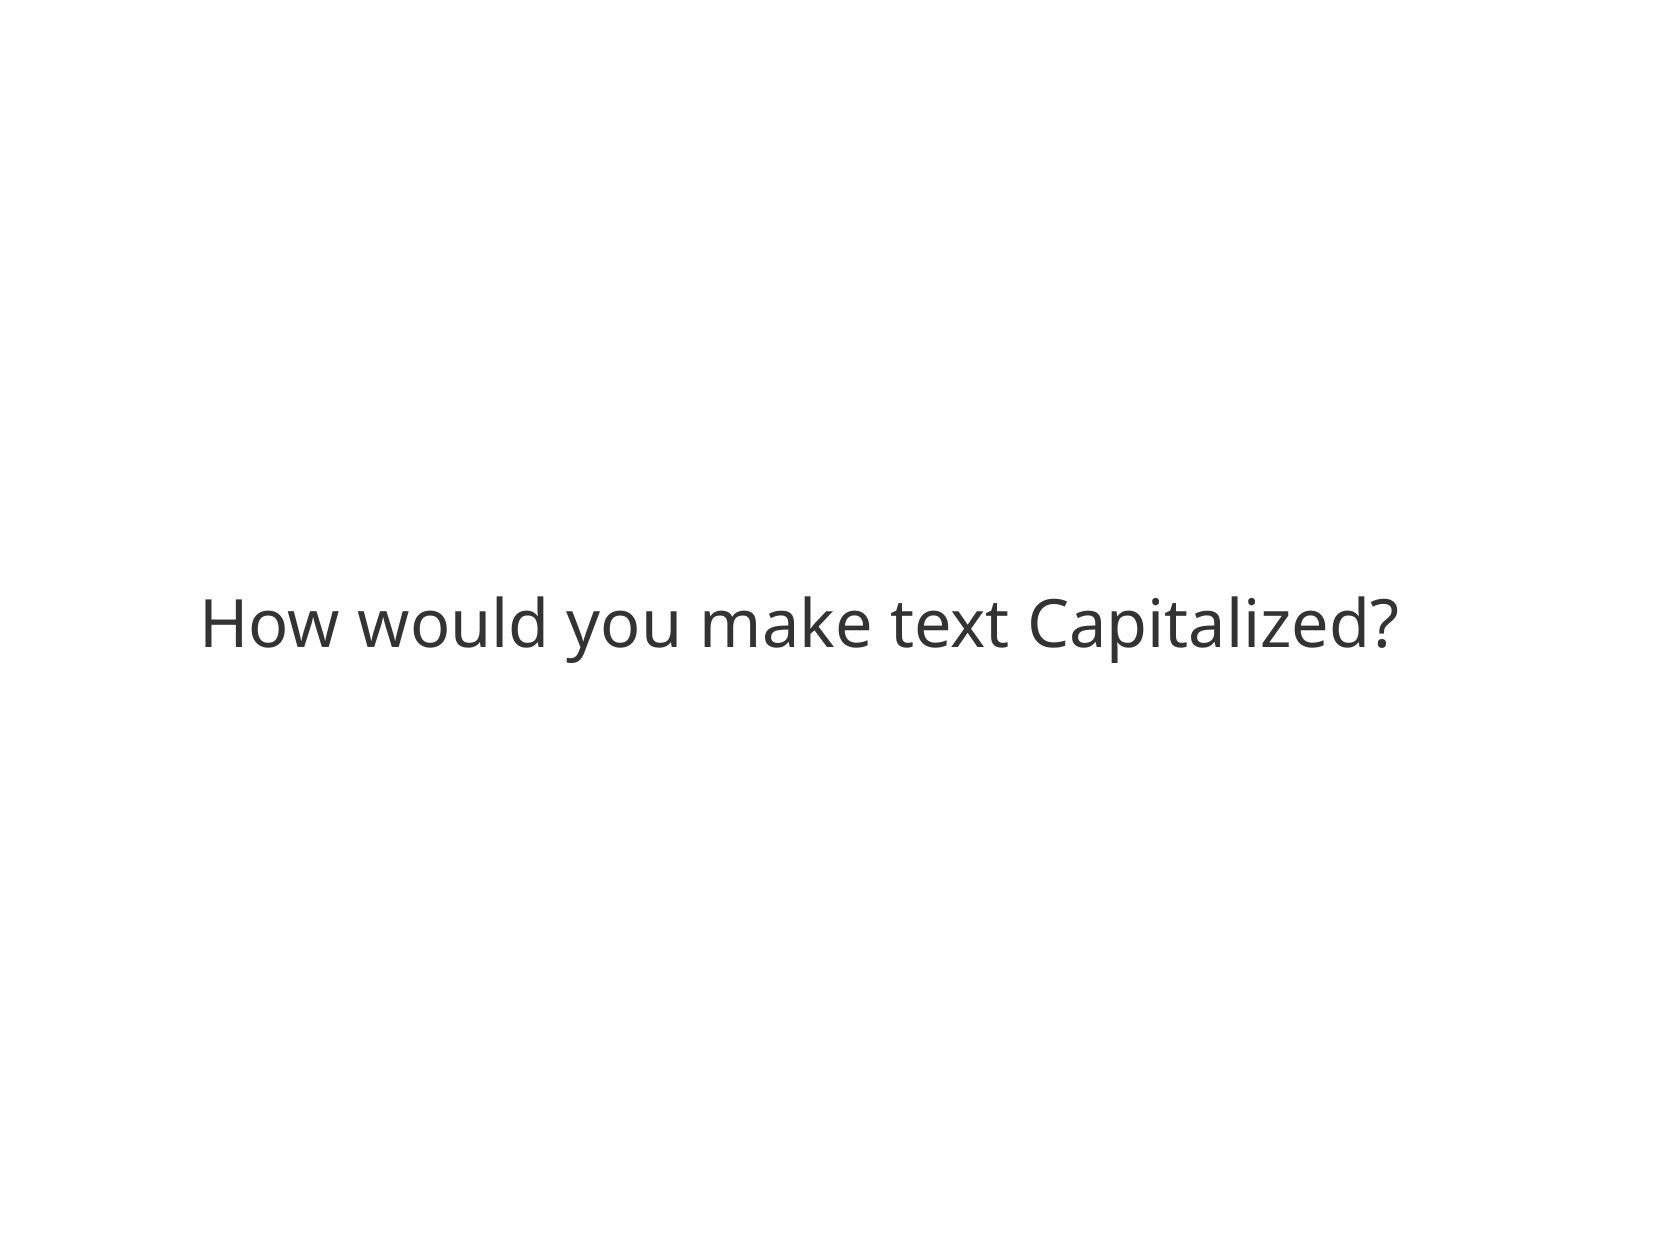

# How would you make text Capitalized?